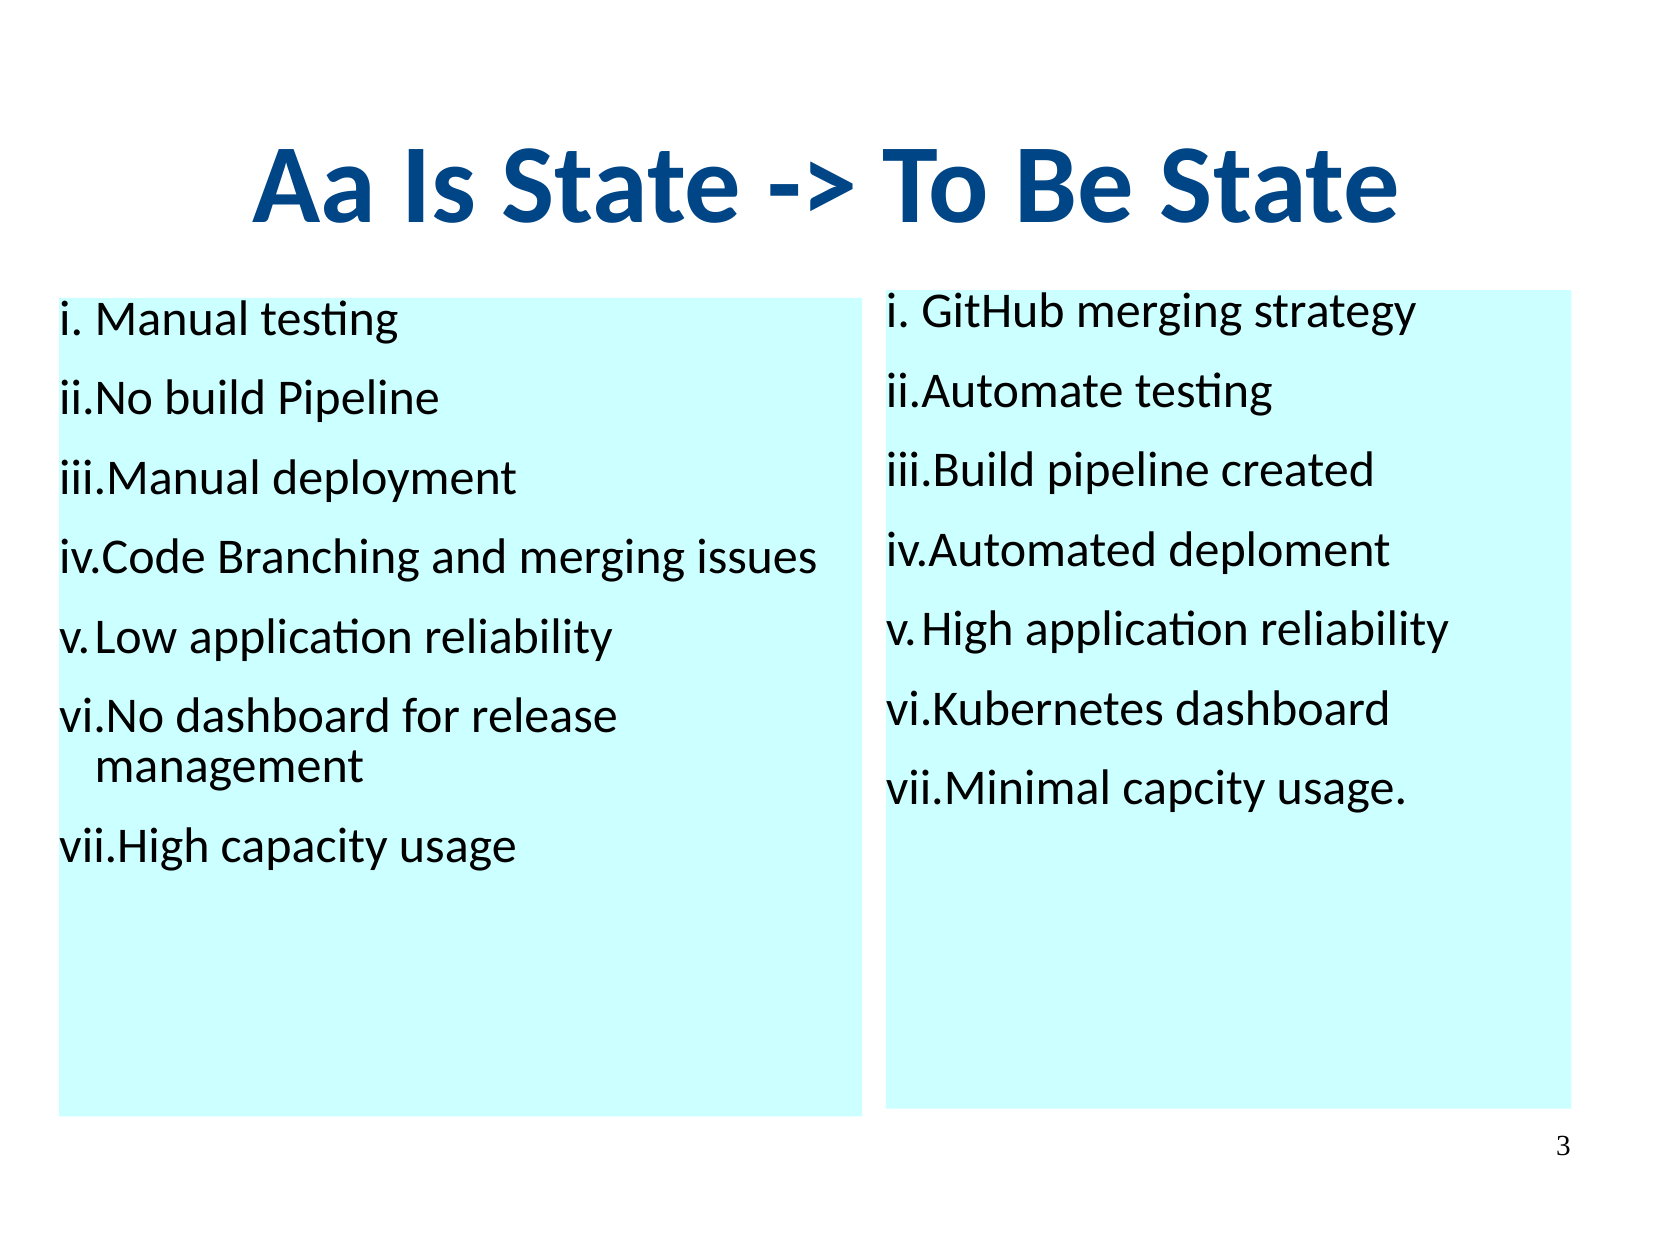

# Aa Is State -> To Be State
GitHub merging strategy
Automate testing
Build pipeline created
Automated deploment
High application reliability
Kubernetes dashboard
Minimal capcity usage.
Manual testing
No build Pipeline
Manual deployment
Code Branching and merging issues
Low application reliability
No dashboard for release management
High capacity usage
3